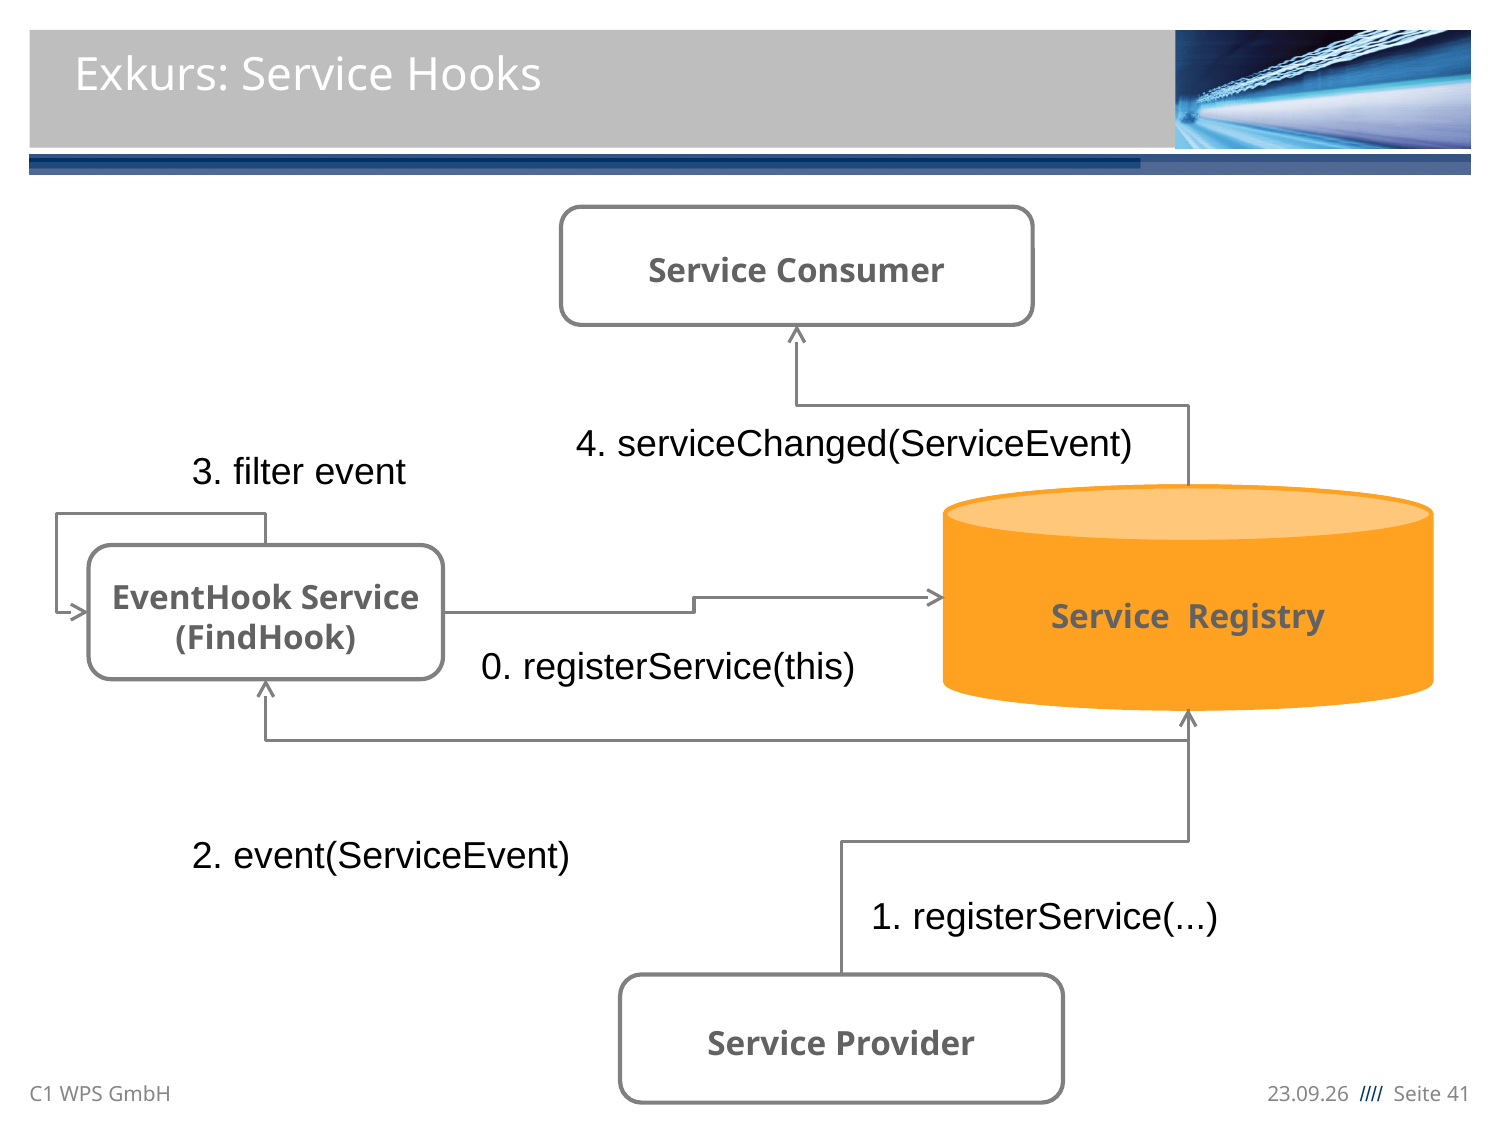

Exkurs: Service Hooks
#
Service Consumer
4. serviceChanged(ServiceEvent)
3. filter event
Service Registry
EventHook Service
(FindHook)
0. registerService(this)
2. event(ServiceEvent)
1. registerService(...)
Service Provider